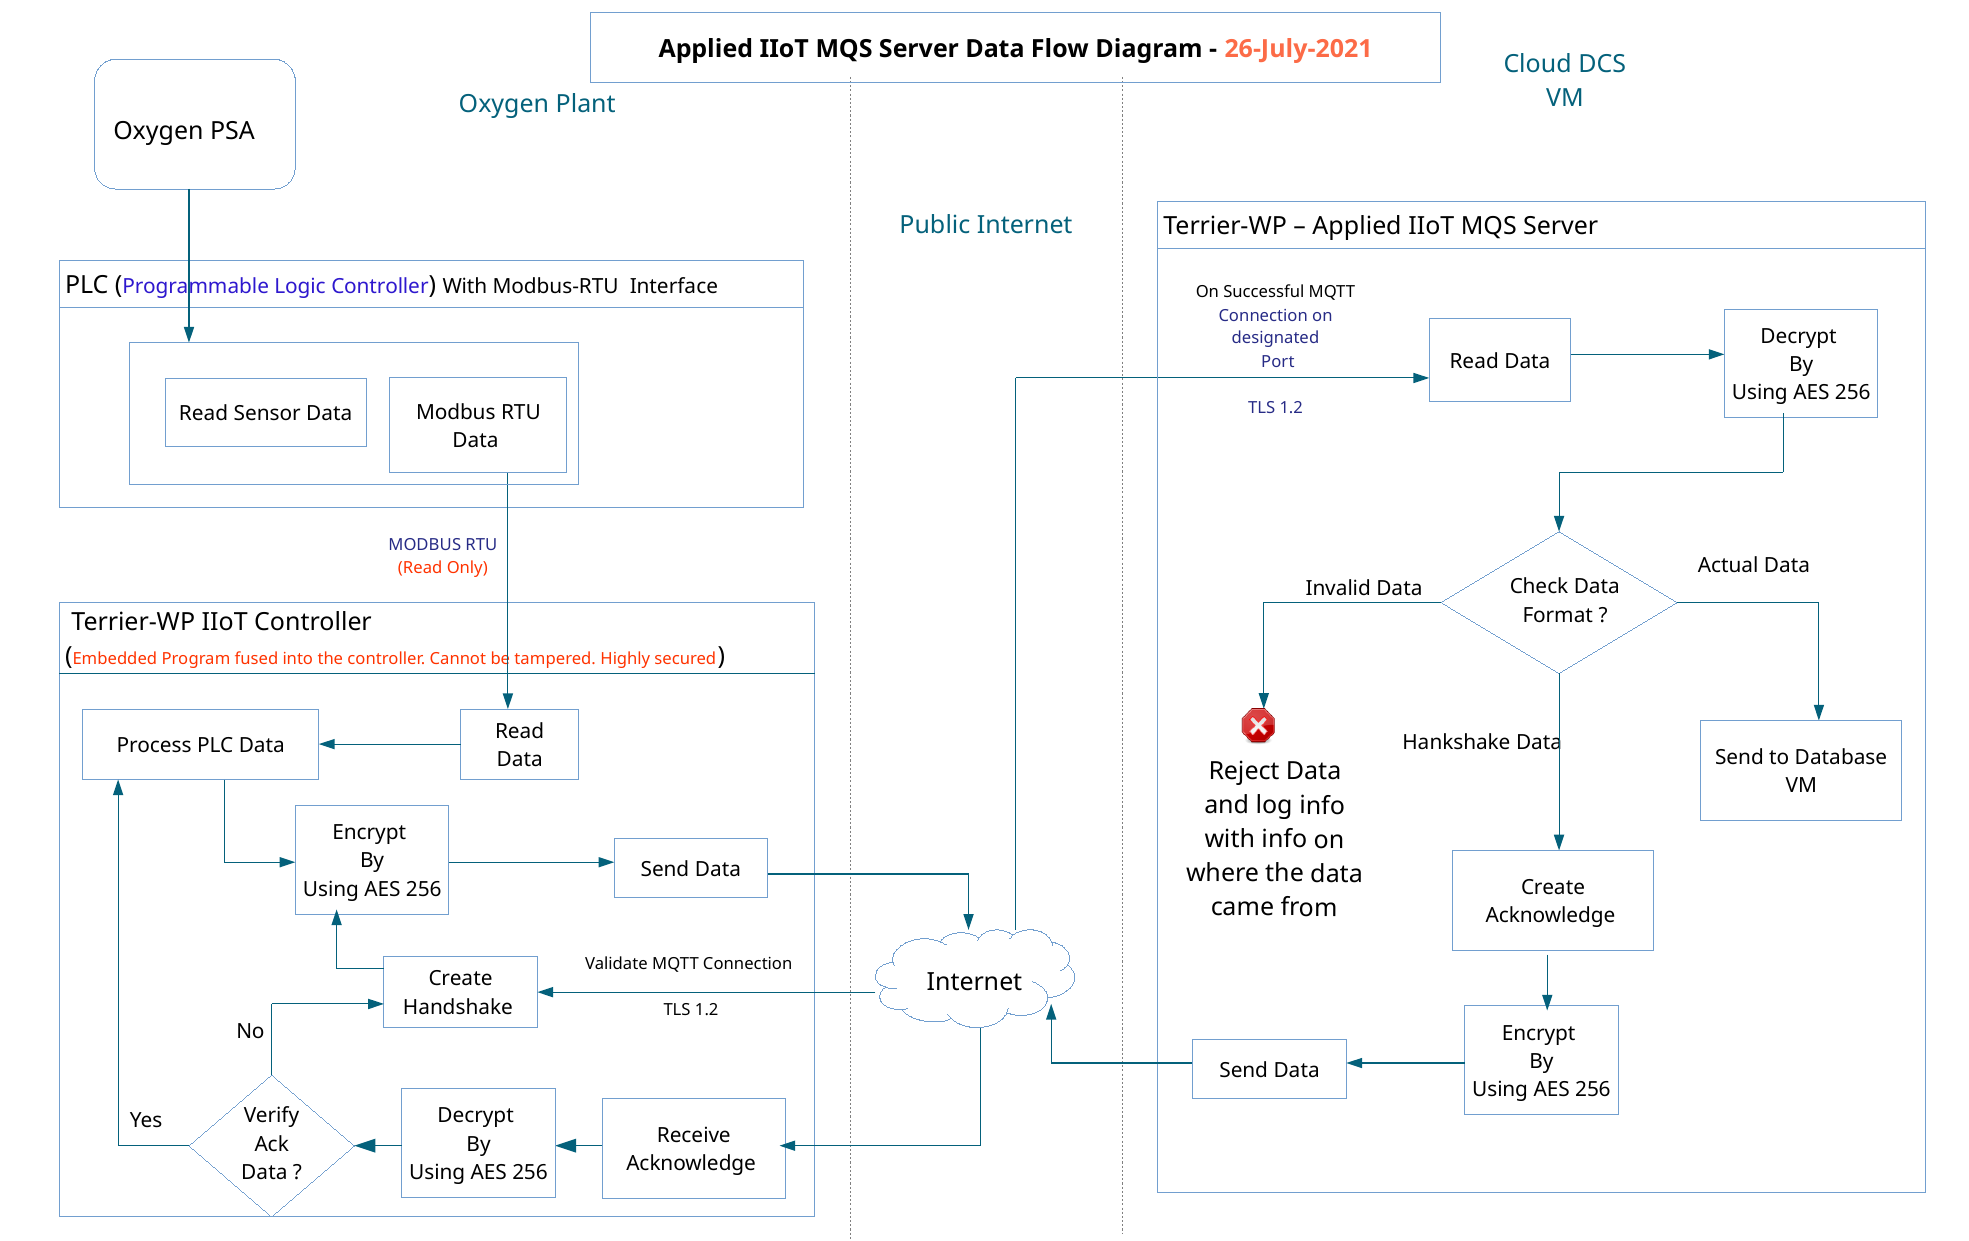

Applied IIoT MQS Server Data Flow Diagram - 26-July-2021
Cloud DCS VM
Oxygen Plant
 Oxygen PSA
Public Internet
Terrier-WP – Applied IIoT MQS Server
PLC (Programmable Logic Controller) With Modbus-RTU Interface
On Successful MQTT Connection on designated
 Port
TLS 1.2
Decrypt
By
Using AES 256
Read Data
Modbus RTU Data
Read Sensor Data
Actual Data
MODBUS RTU
(Read Only)
Check Data Format ?
Invalid Data
 Terrier-WP IIoT Controller
(Embedded Program fused into the controller. Cannot be tampered. Highly secured)
Hankshake Data
Process PLC Data
Read
Data
Send to Database VM
Reject Data and log info with info on where the data came from
Encrypt
By
Using AES 256
Send Data
Create Acknowledge
Validate MQTT Connection
TLS 1.2
Internet
Create Handshake
Encrypt
By
Using AES 256
No
Send Data
Decrypt
By
Using AES 256
Verify Ack Data ?
Receive Acknowledge
Yes